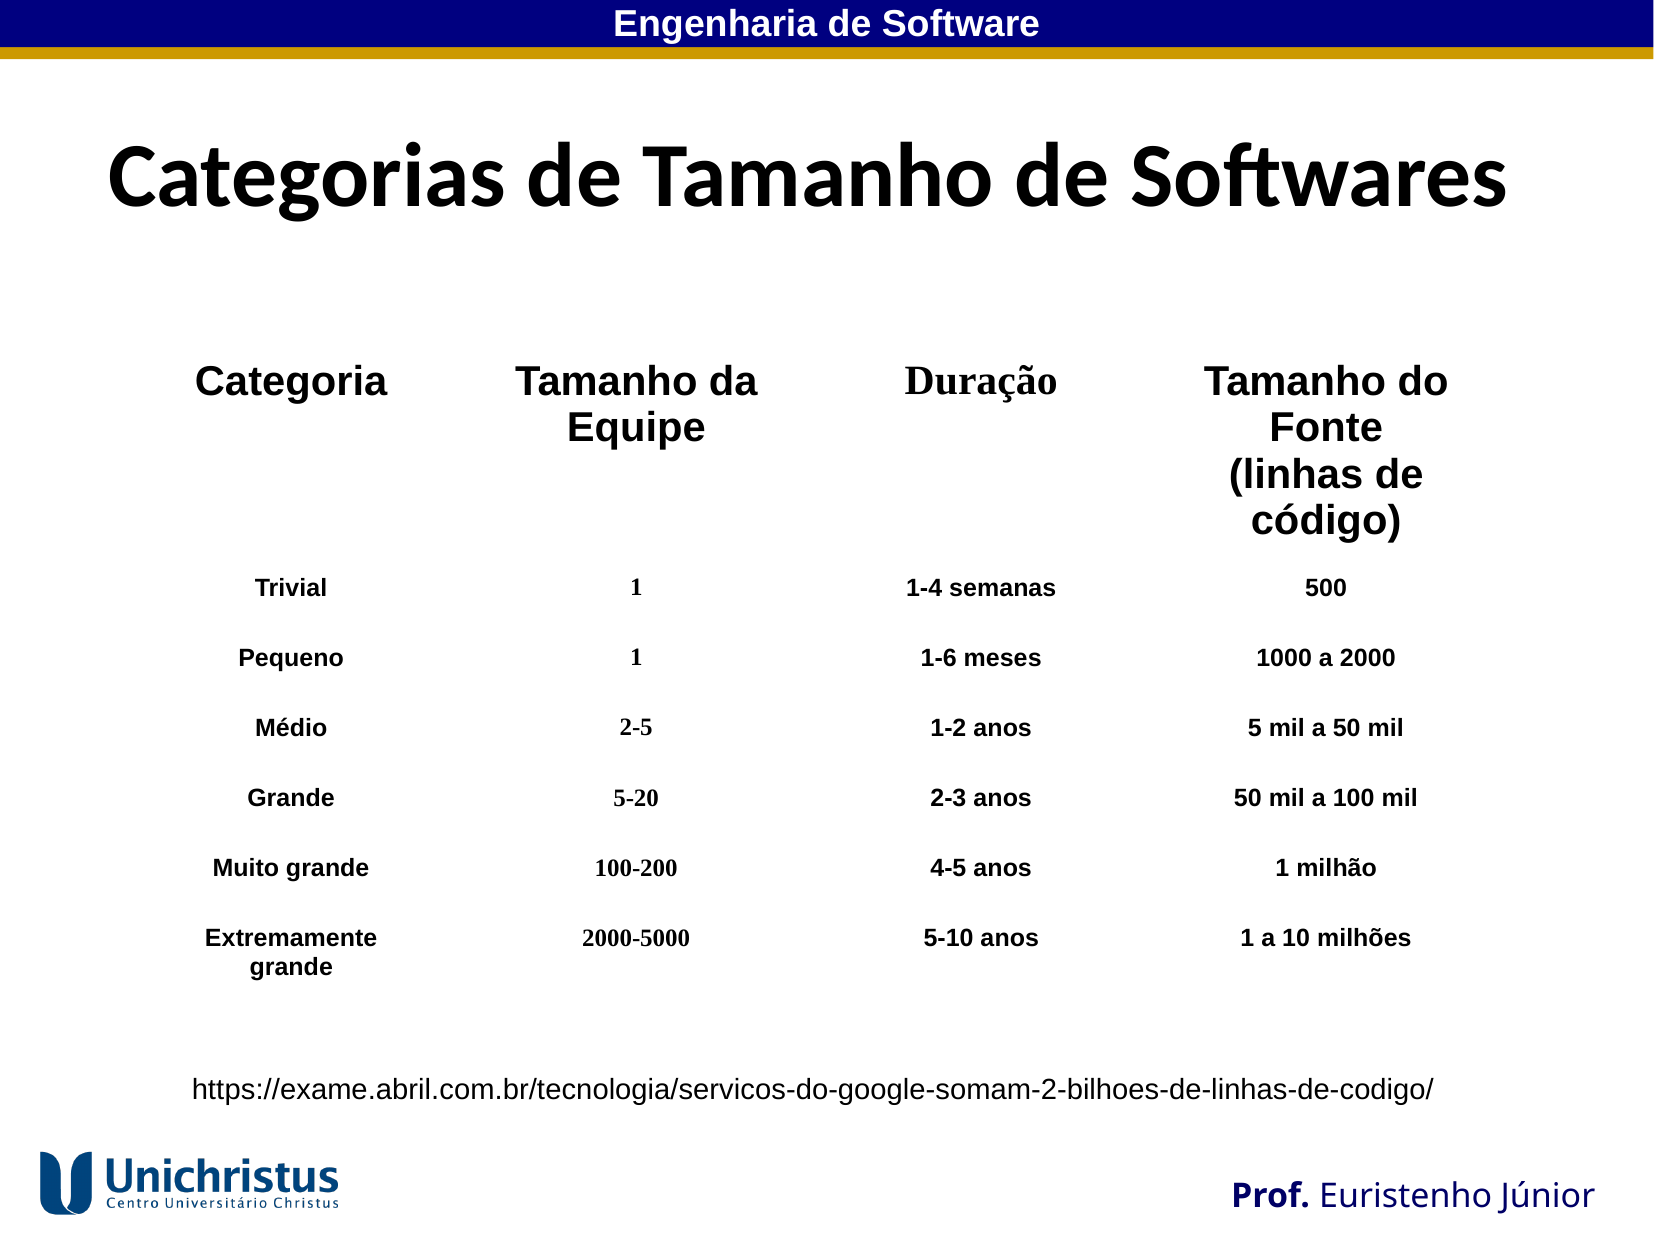

Engenharia de Software
# Categorias de Tamanho de Softwares
| Categoria | Tamanho da Equipe | Duração | Tamanho do Fonte (linhas de código) |
| --- | --- | --- | --- |
| Trivial | 1 | 1-4 semanas | 500 |
| Pequeno | 1 | 1-6 meses | 1000 a 2000 |
| Médio | 2-5 | 1-2 anos | 5 mil a 50 mil |
| Grande | 5-20 | 2-3 anos | 50 mil a 100 mil |
| Muito grande | 100-200 | 4-5 anos | 1 milhão |
| Extremamente grande | 2000-5000 | 5-10 anos | 1 a 10 milhões |
https://exame.abril.com.br/tecnologia/servicos-do-google-somam-2-bilhoes-de-linhas-de-codigo/
Prof. Euristenho Júnior